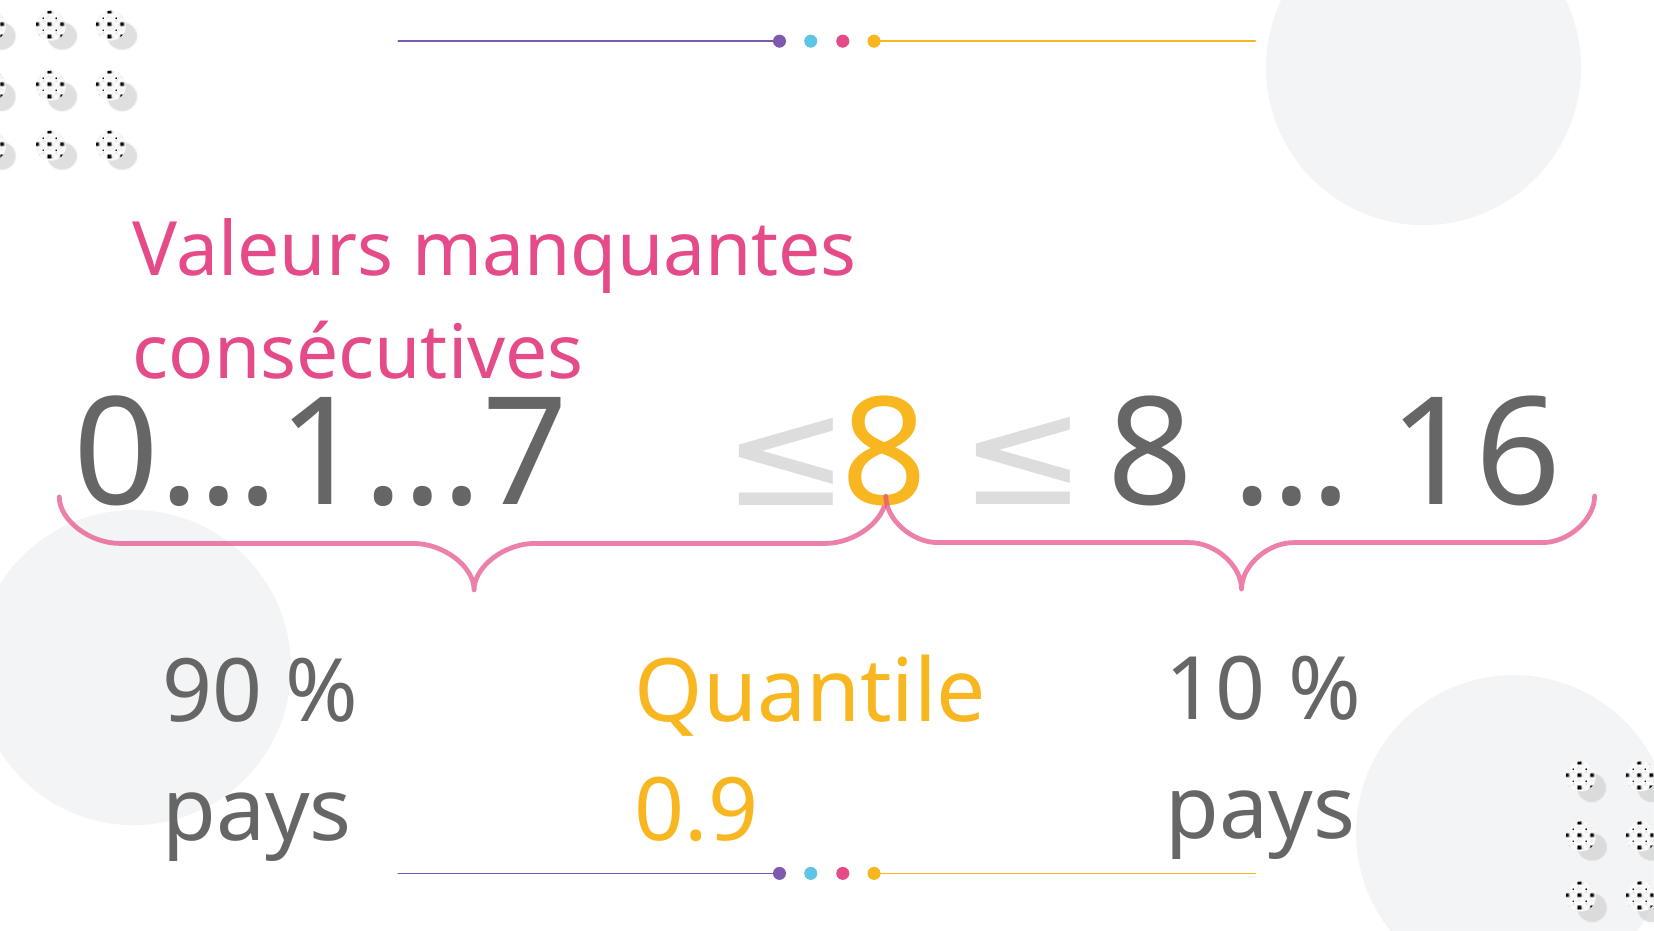

Valeurs manquantes consécutives
0…1…7
8
≤
8 … 16
≤
10 % pays
90 % pays
Quantile 0.9